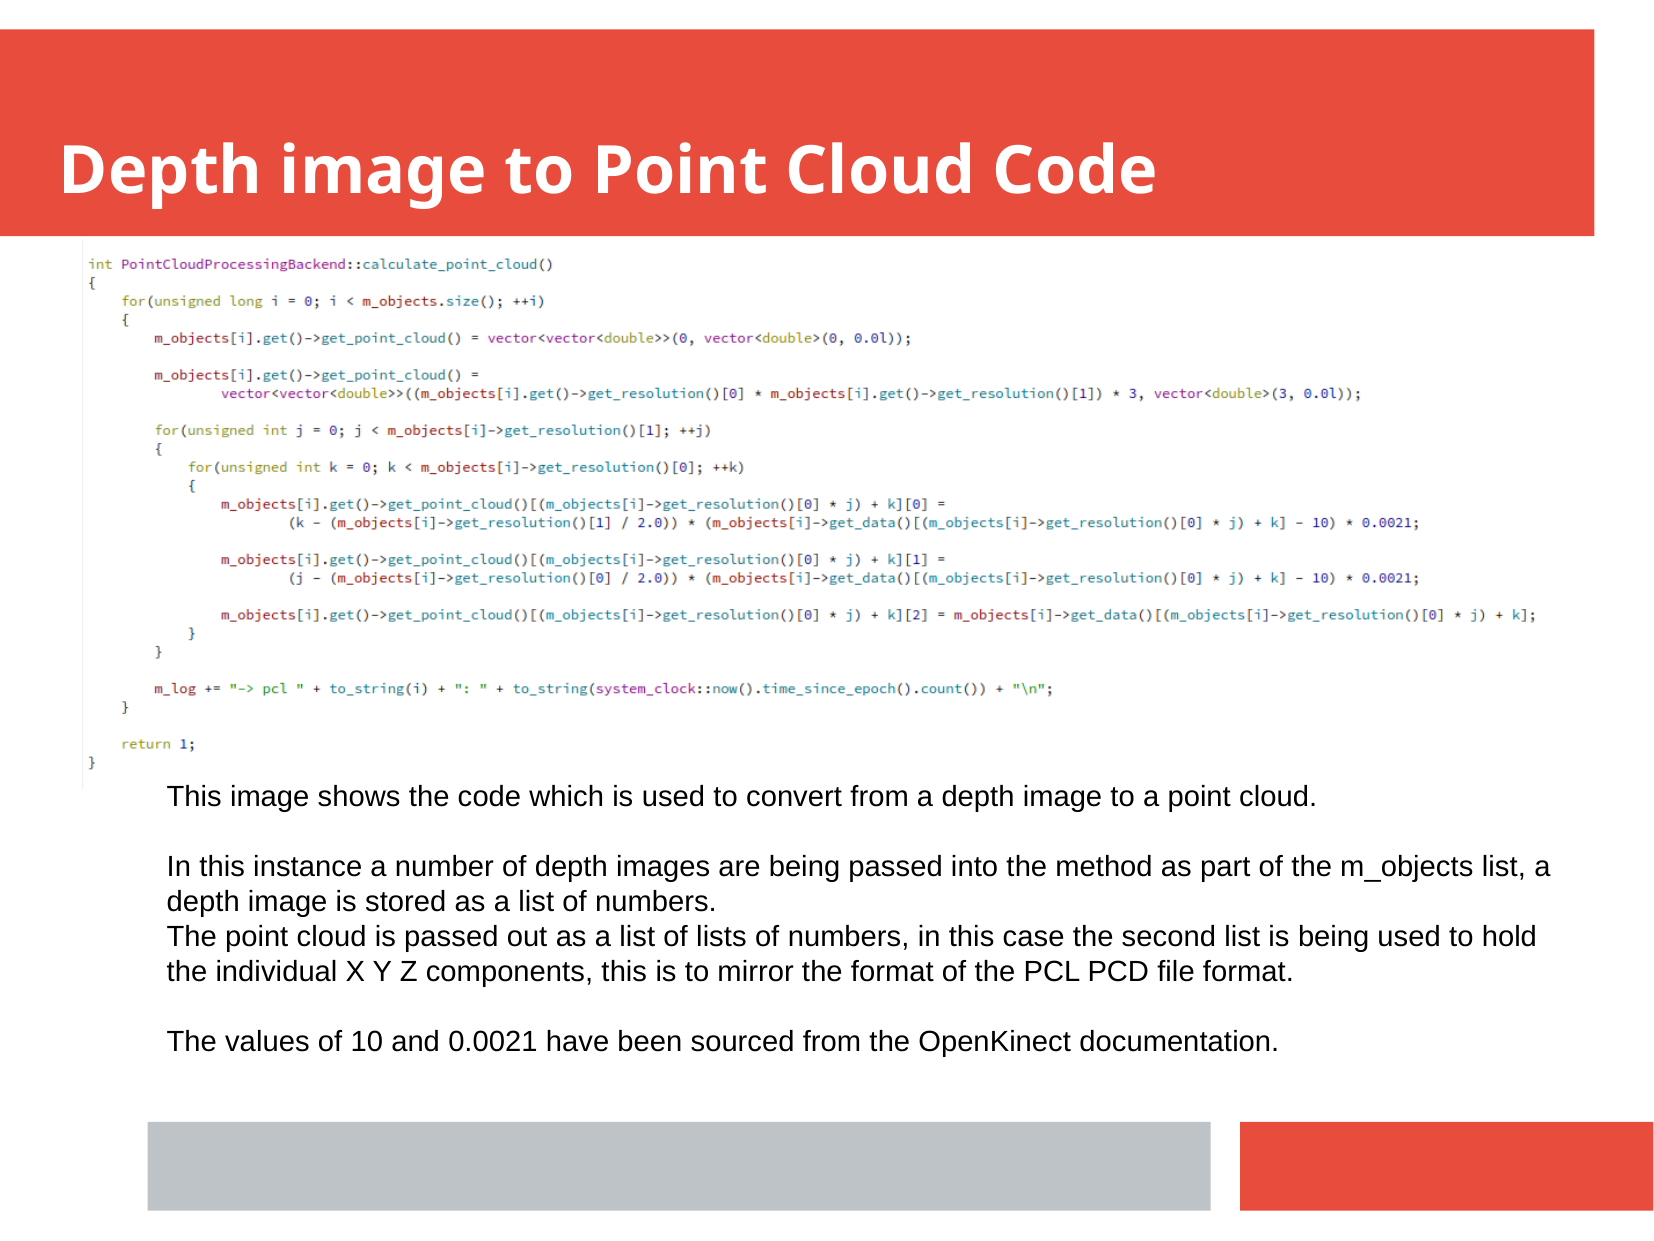

# Depth image to Point Cloud Code
This image shows the code which is used to convert from a depth image to a point cloud.
In this instance a number of depth images are being passed into the method as part of the m_objects list, a depth image is stored as a list of numbers.
The point cloud is passed out as a list of lists of numbers, in this case the second list is being used to hold the individual X Y Z components, this is to mirror the format of the PCL PCD file format.
The values of 10 and 0.0021 have been sourced from the OpenKinect documentation.